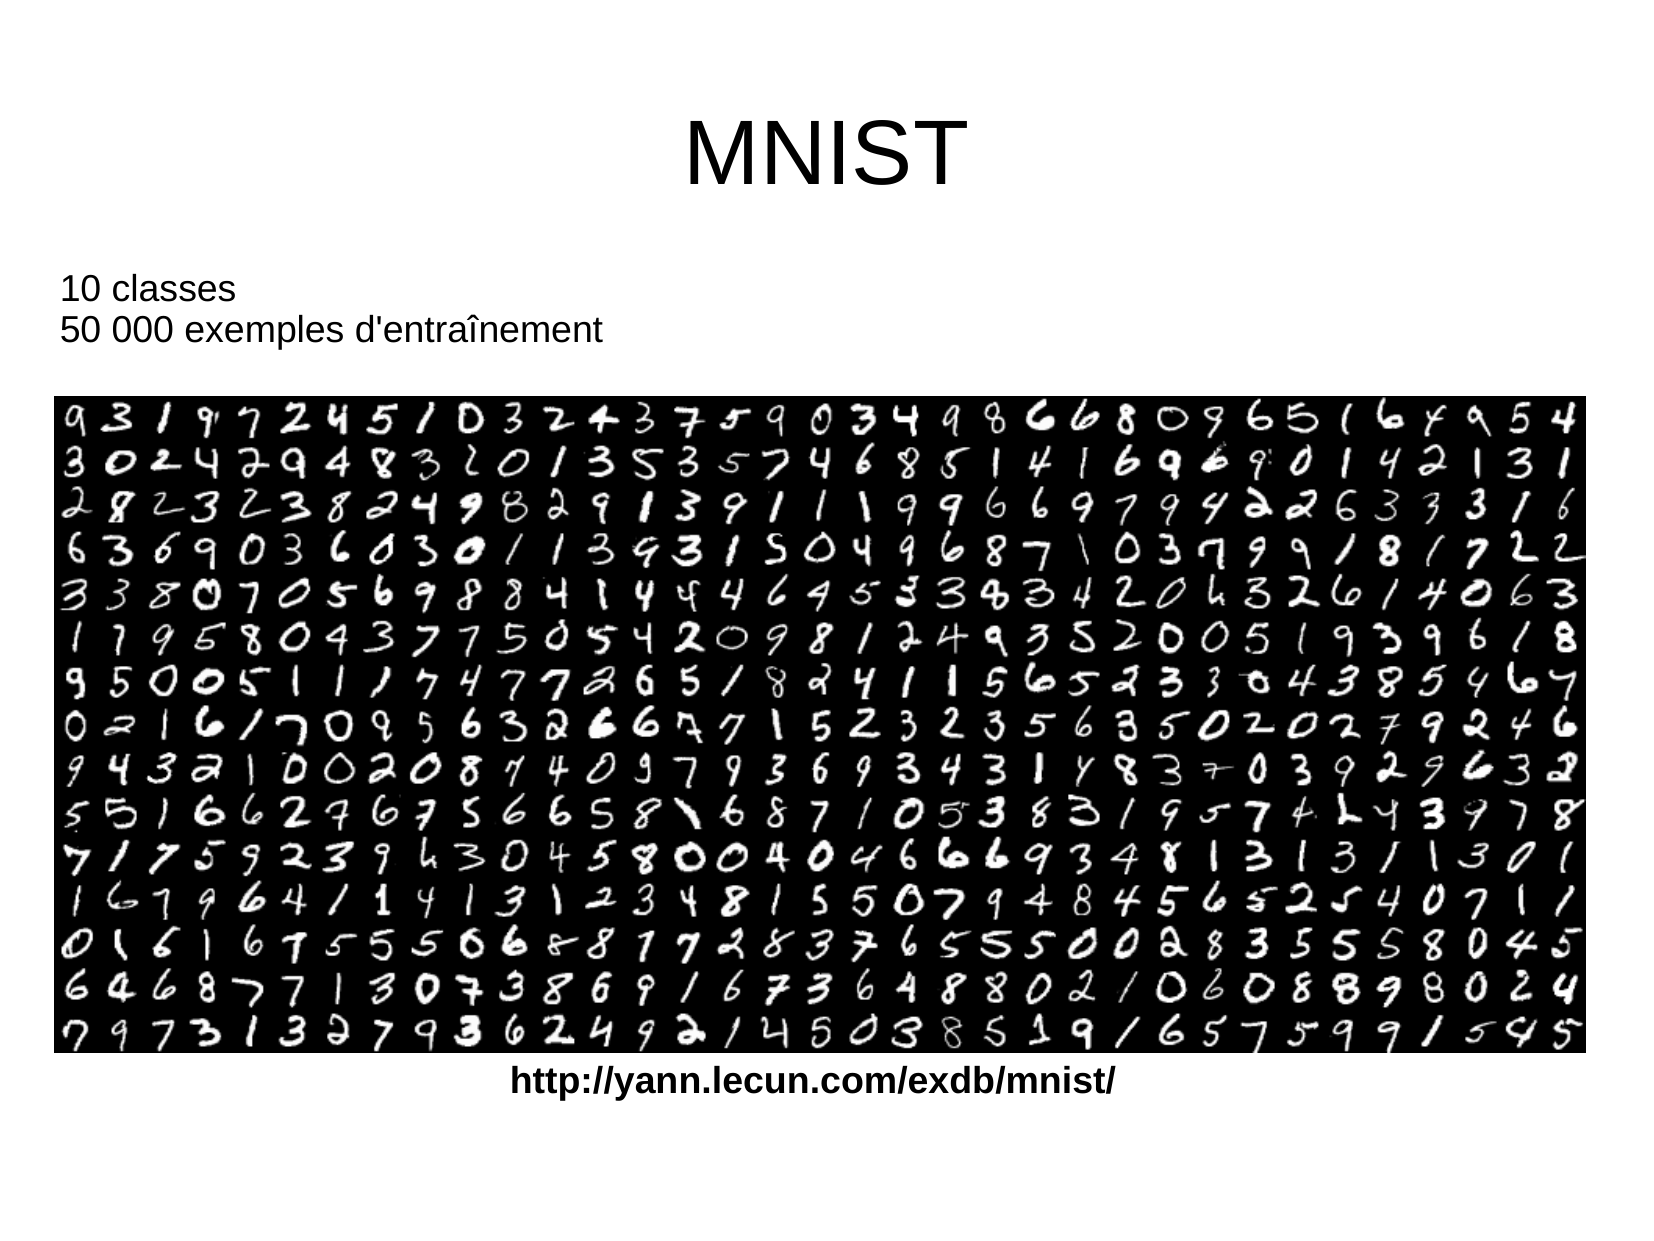

# MNIST
10 classes
50 000 exemples d'entraînement
http://yann.lecun.com/exdb/mnist/